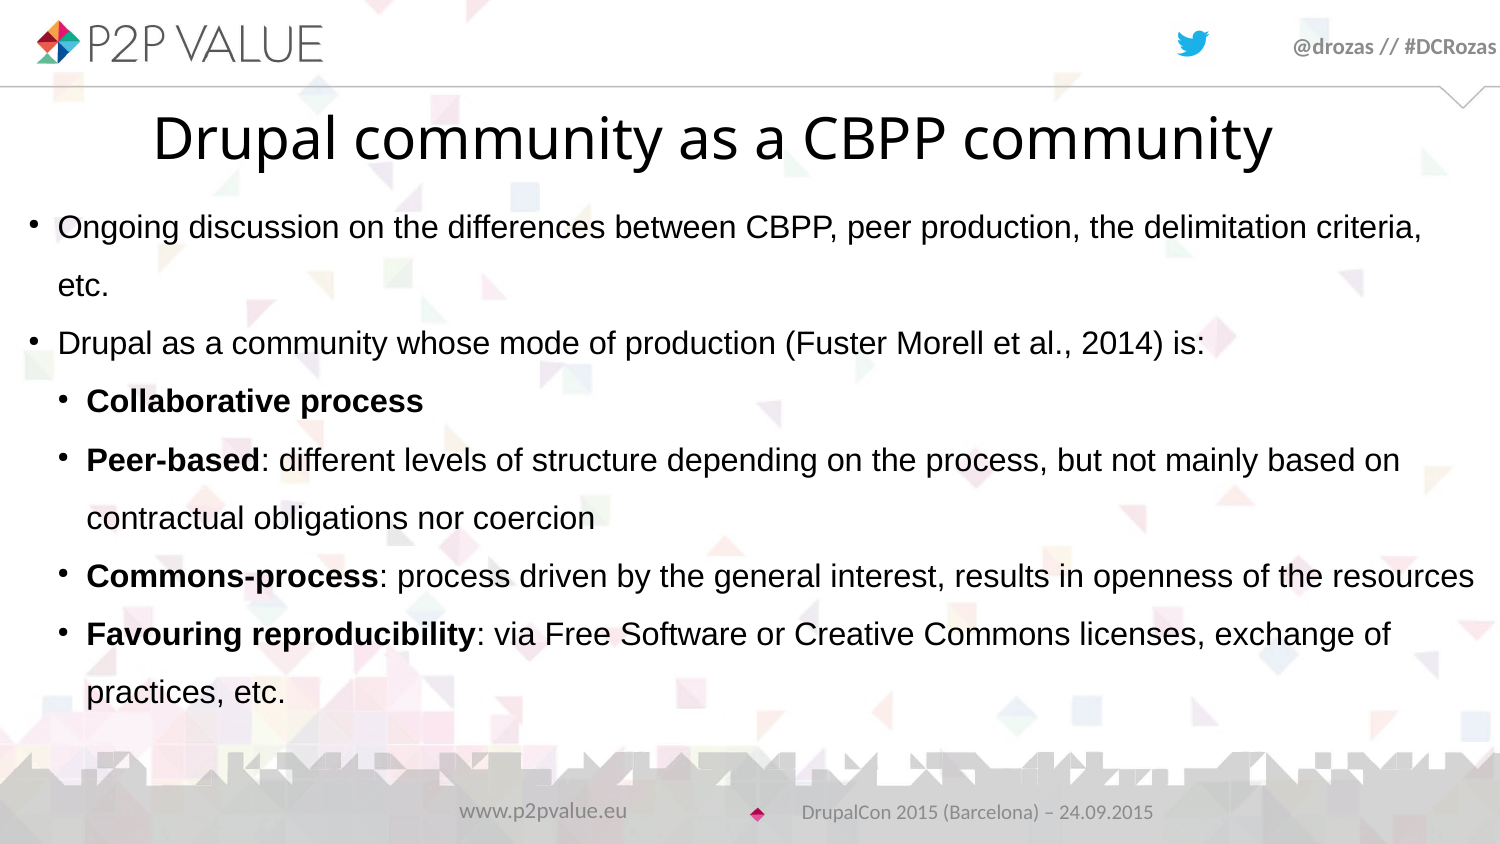

@drozas // #DCRozas
# Drupal community as a CBPP community
Ongoing discussion on the differences between CBPP, peer production, the delimitation criteria, etc.
Drupal as a community whose mode of production (Fuster Morell et al., 2014) is:
Collaborative process
Peer-based: different levels of structure depending on the process, but not mainly based on contractual obligations nor coercion
Commons-process: process driven by the general interest, results in openness of the resources
Favouring reproducibility: via Free Software or Creative Commons licenses, exchange of practices, etc.
DrupalCon 2015 (Barcelona) – 24.09.2015
www.p2pvalue.eu